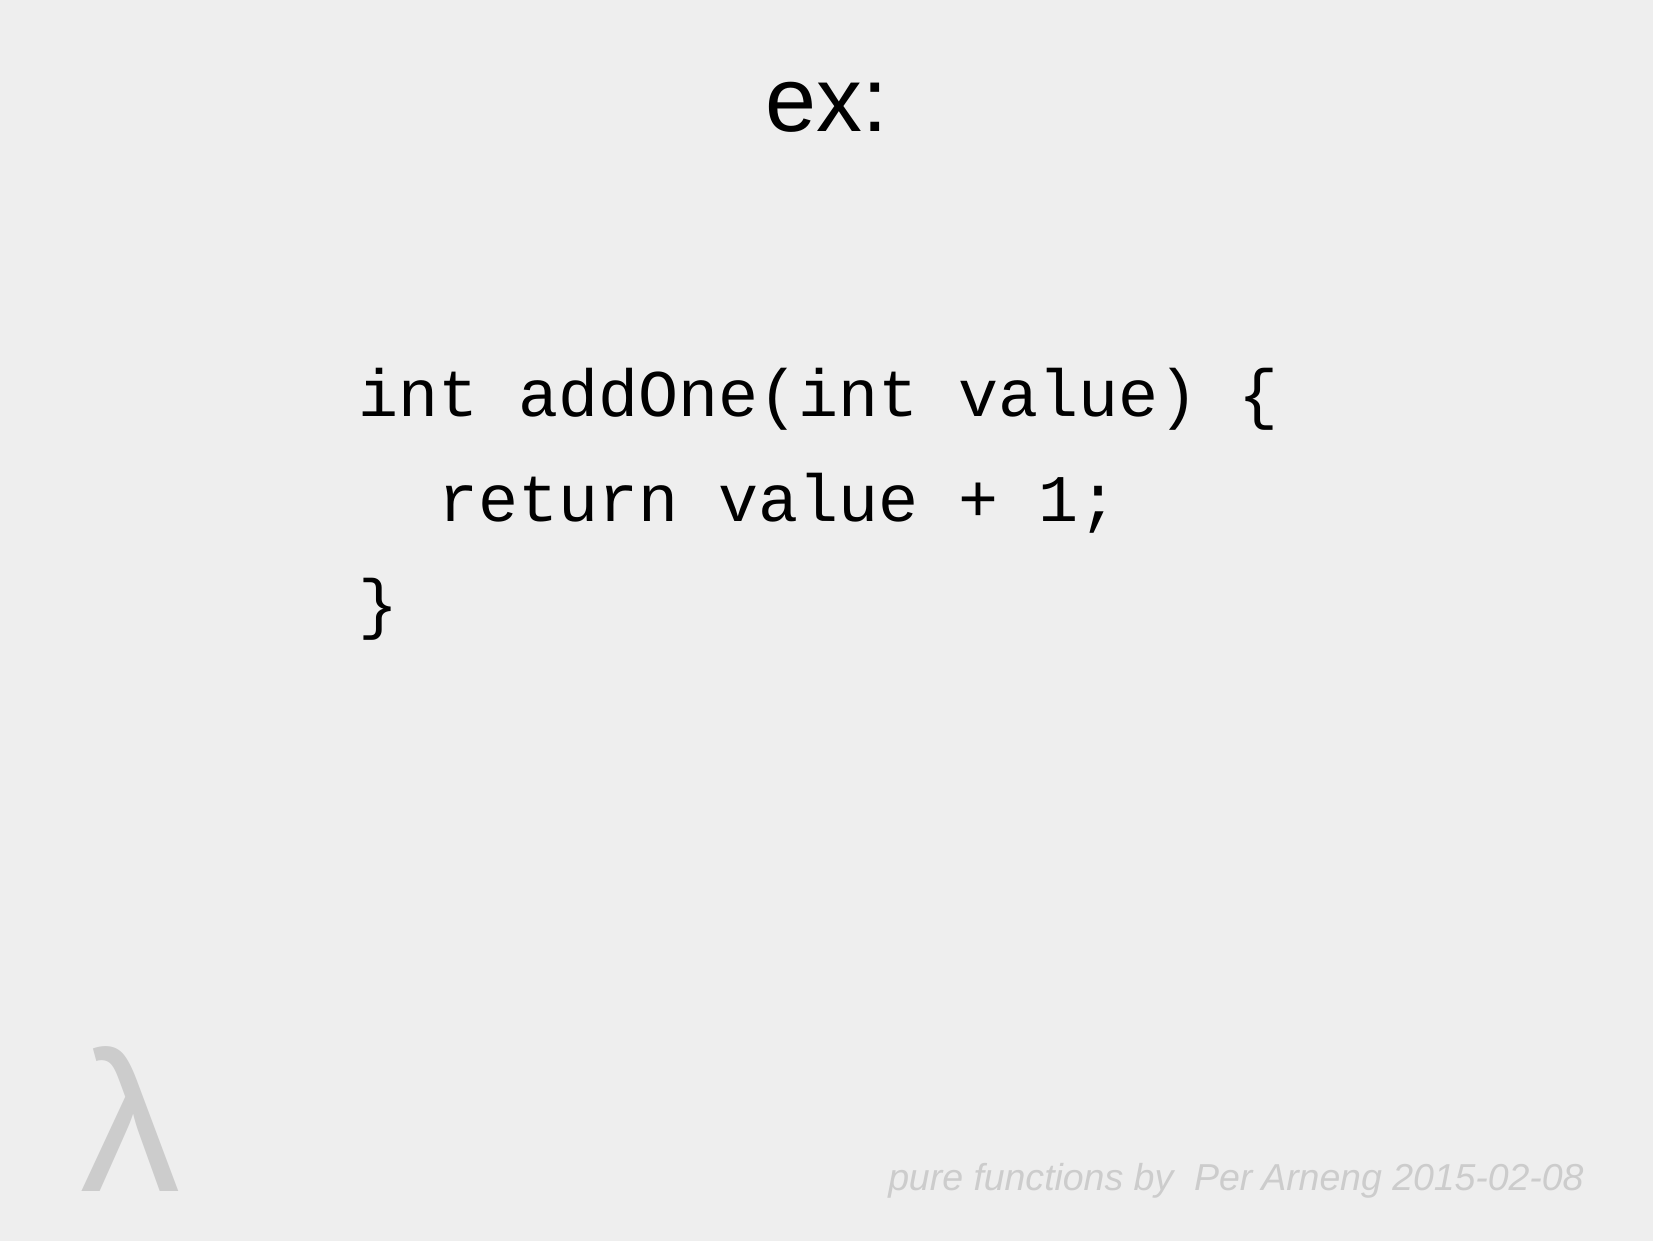

# ex:
int addOne(int value) {
 return value + 1;
}